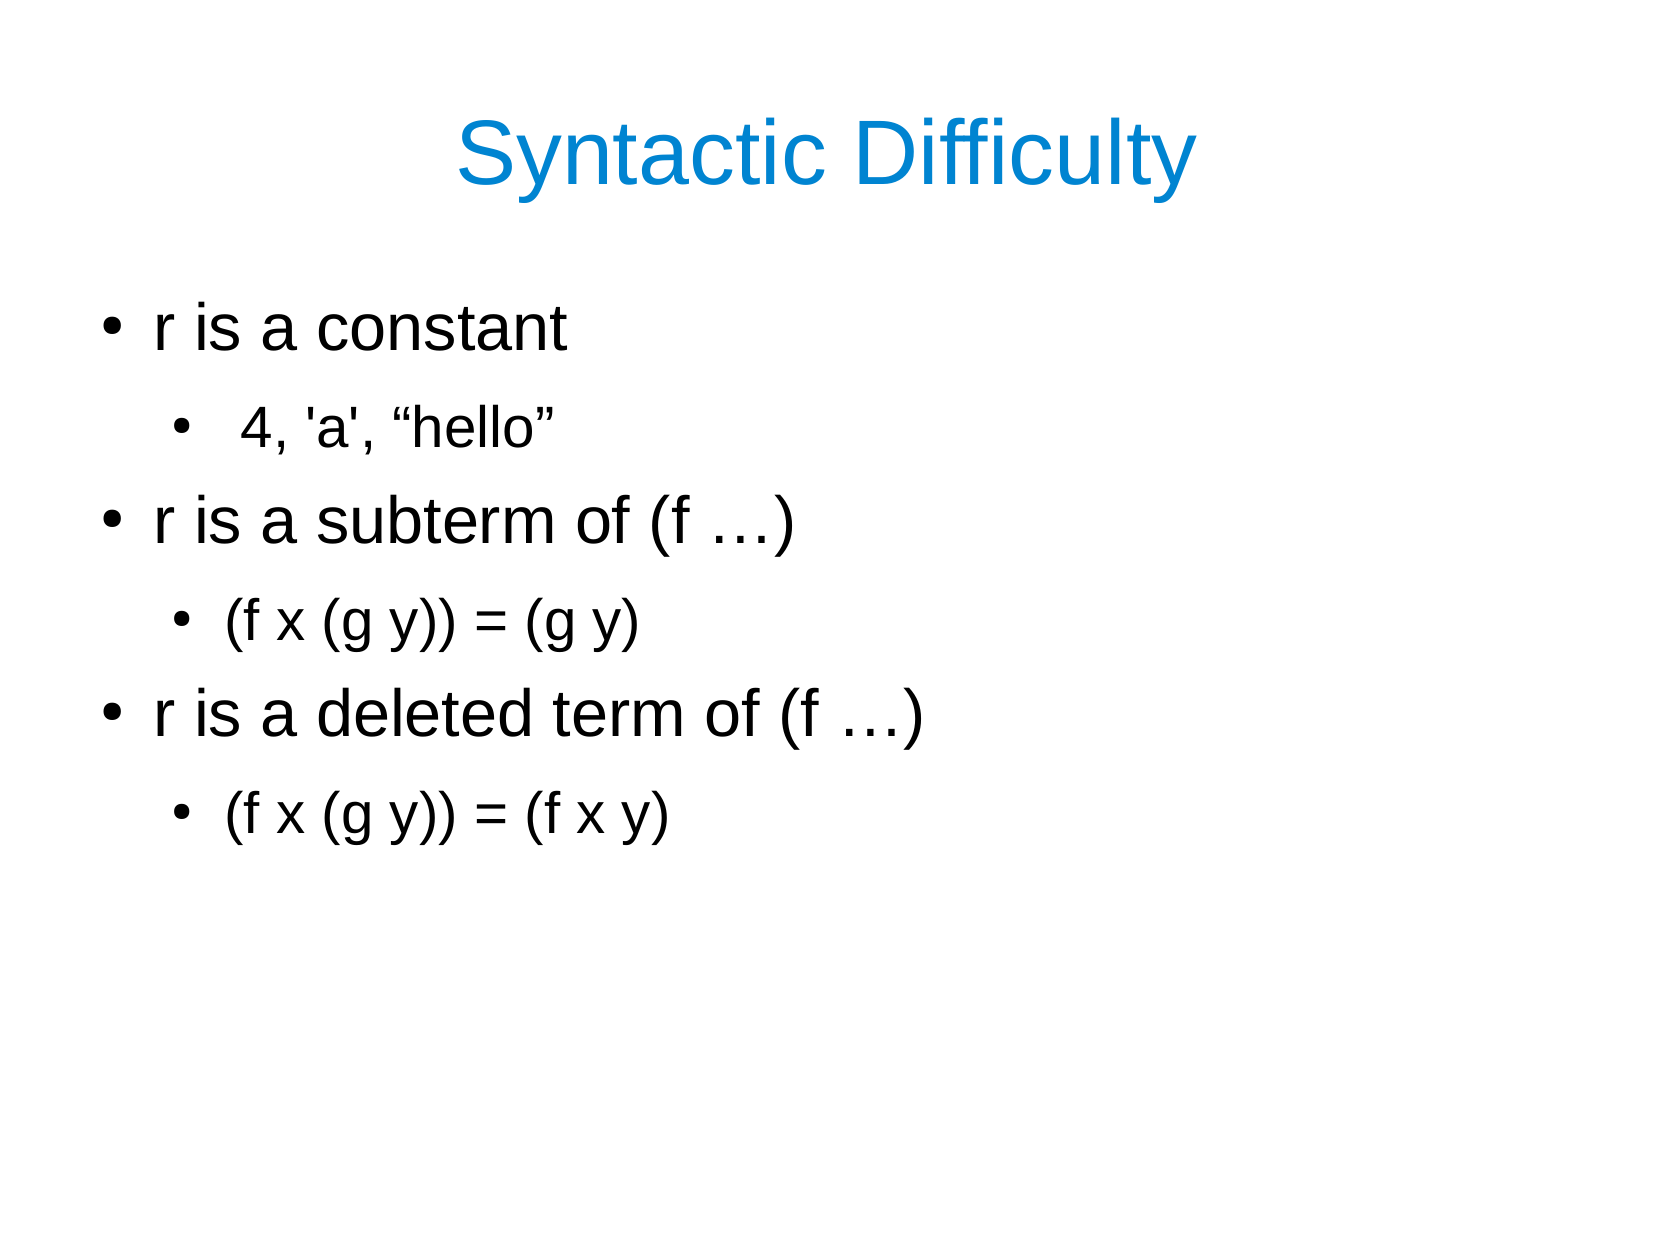

# Syntactic Difficulty
r is a constant
 4, 'a', “hello”
r is a subterm of (f …)
(f x (g y)) = (g y)
r is a deleted term of (f …)
(f x (g y)) = (f x y)